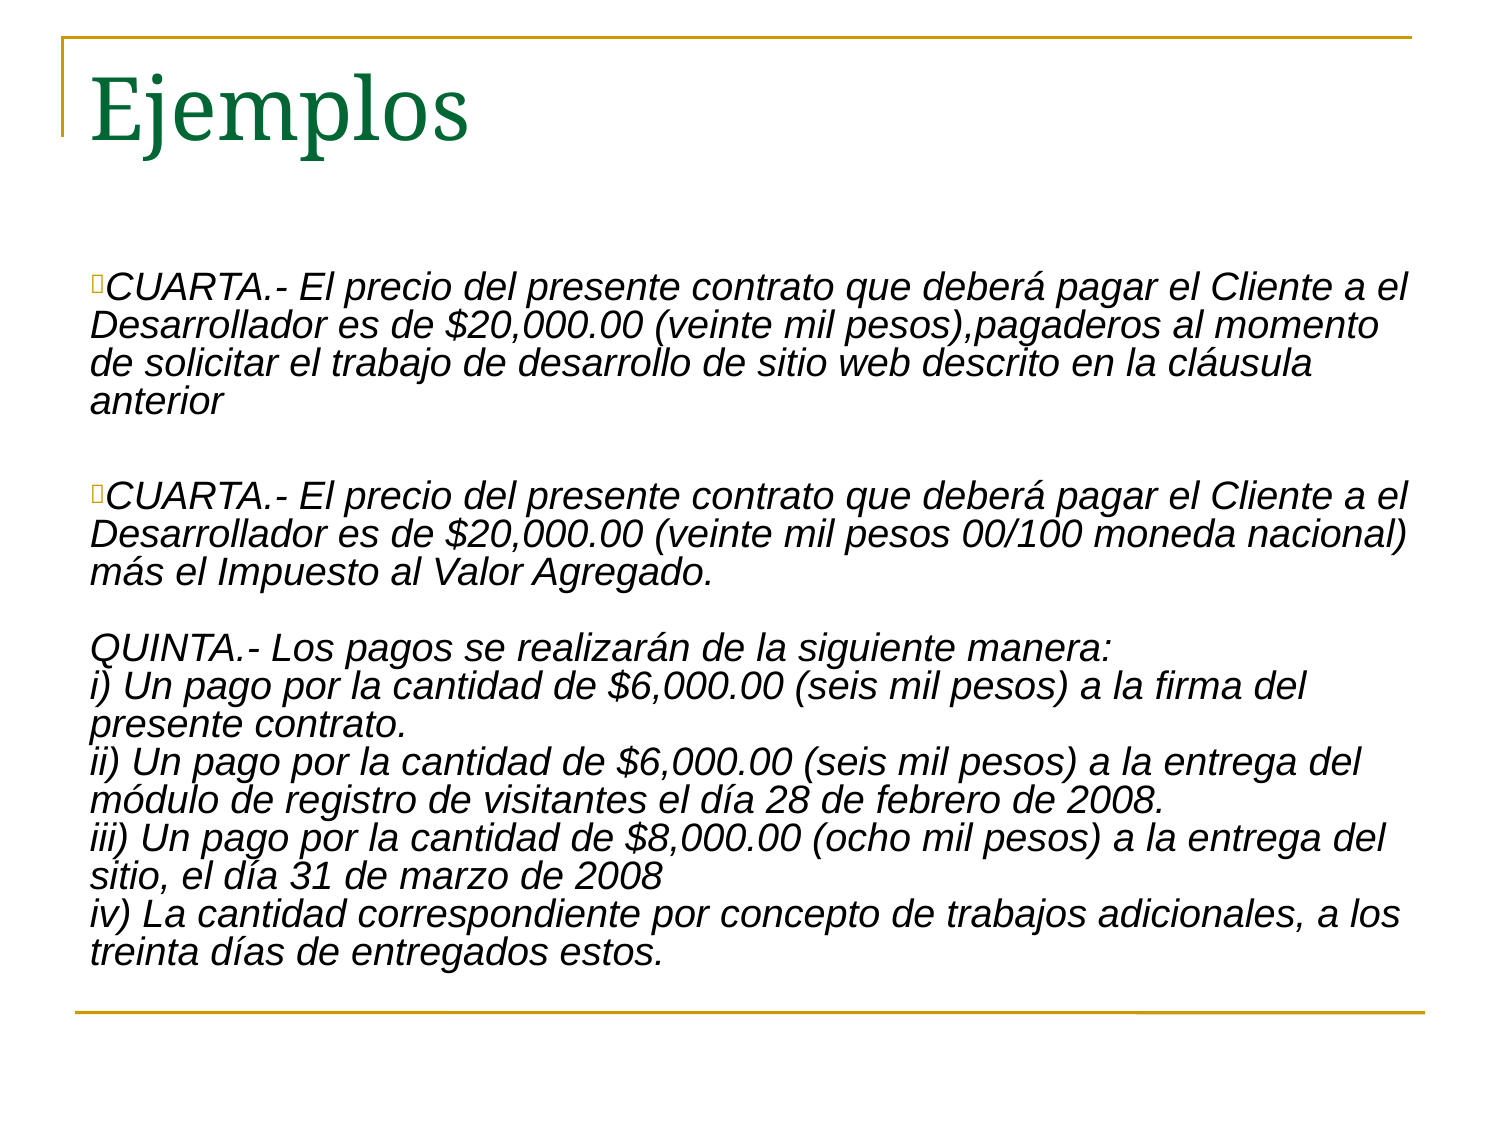

# Ejemplos
CUARTA.- El precio del presente contrato que deberá pagar el Cliente a el Desarrollador es de $20,000.00 (veinte mil pesos),pagaderos al momento de solicitar el trabajo de desarrollo de sitio web descrito en la cláusula anterior
CUARTA.- El precio del presente contrato que deberá pagar el Cliente a el Desarrollador es de $20,000.00 (veinte mil pesos 00/100 moneda nacional) más el Impuesto al Valor Agregado.
QUINTA.- Los pagos se realizarán de la siguiente manera:
i) Un pago por la cantidad de $6,000.00 (seis mil pesos) a la firma del presente contrato.
ii) Un pago por la cantidad de $6,000.00 (seis mil pesos) a la entrega del módulo de registro de visitantes el día 28 de febrero de 2008.
iii) Un pago por la cantidad de $8,000.00 (ocho mil pesos) a la entrega del sitio, el día 31 de marzo de 2008
iv) La cantidad correspondiente por concepto de trabajos adicionales, a los treinta días de entregados estos.